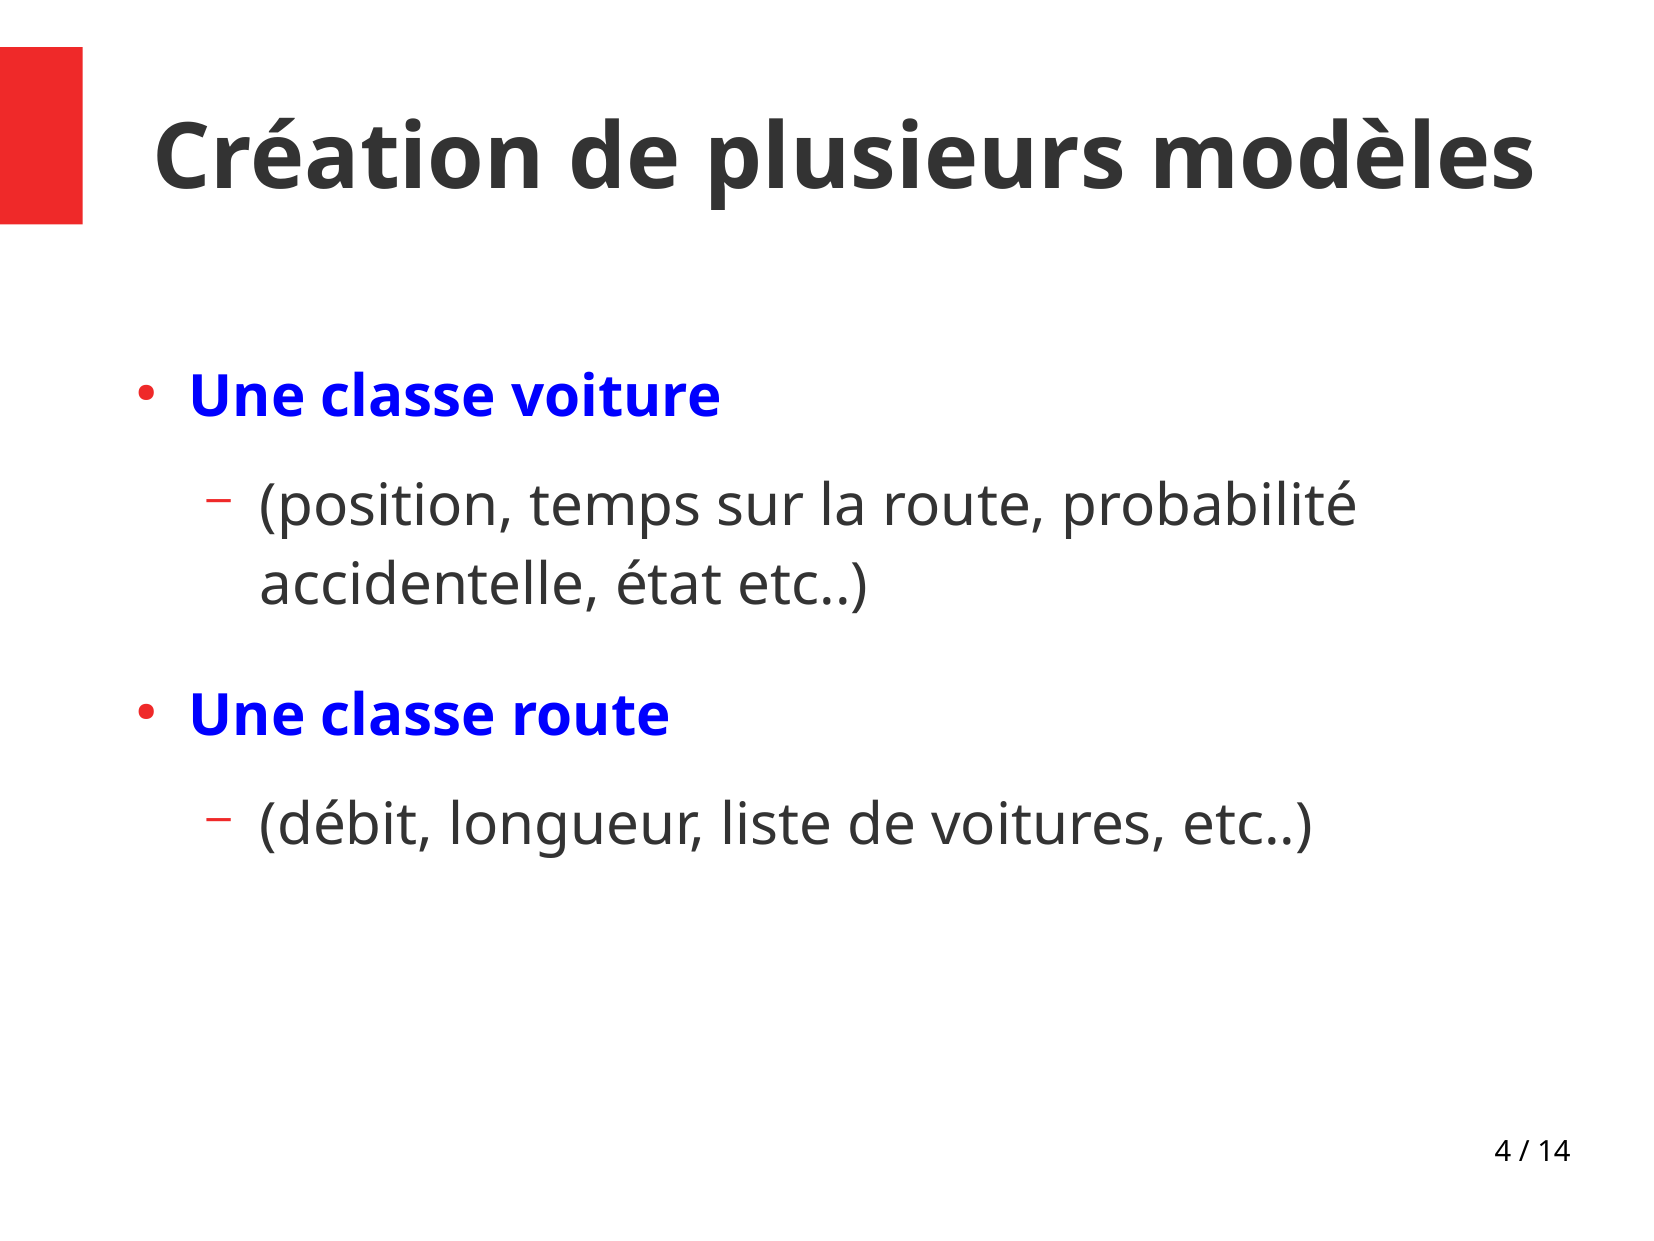

# Création de plusieurs modèles
Une classe voiture
(position, temps sur la route, probabilité accidentelle, état etc..)
Une classe route
(débit, longueur, liste de voitures, etc..)
4